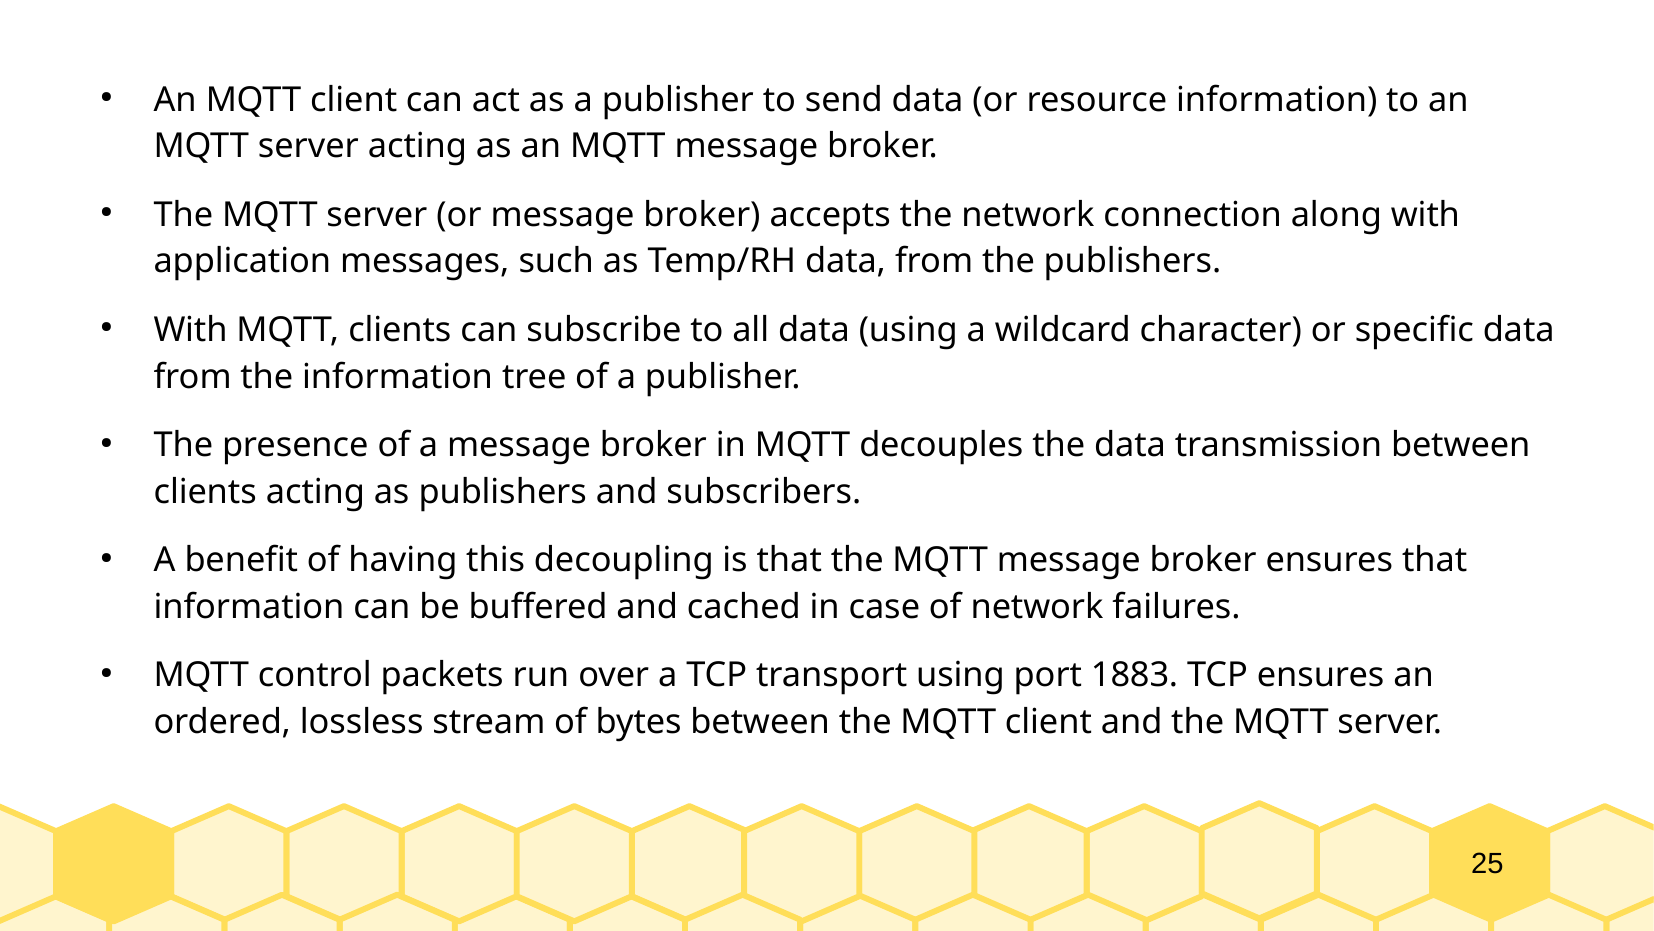

# An MQTT client can act as a publisher to send data (or resource information) to an MQTT server acting as an MQTT message broker.
The MQTT server (or message broker) accepts the network connection along with application messages, such as Temp/RH data, from the publishers.
With MQTT, clients can subscribe to all data (using a wildcard character) or specific data from the information tree of a publisher.
The presence of a message broker in MQTT decouples the data transmission between clients acting as publishers and subscribers.
A benefit of having this decoupling is that the MQTT message broker ensures that information can be buffered and cached in case of network failures.
MQTT control packets run over a TCP transport using port 1883. TCP ensures an ordered, lossless stream of bytes between the MQTT client and the MQTT server.